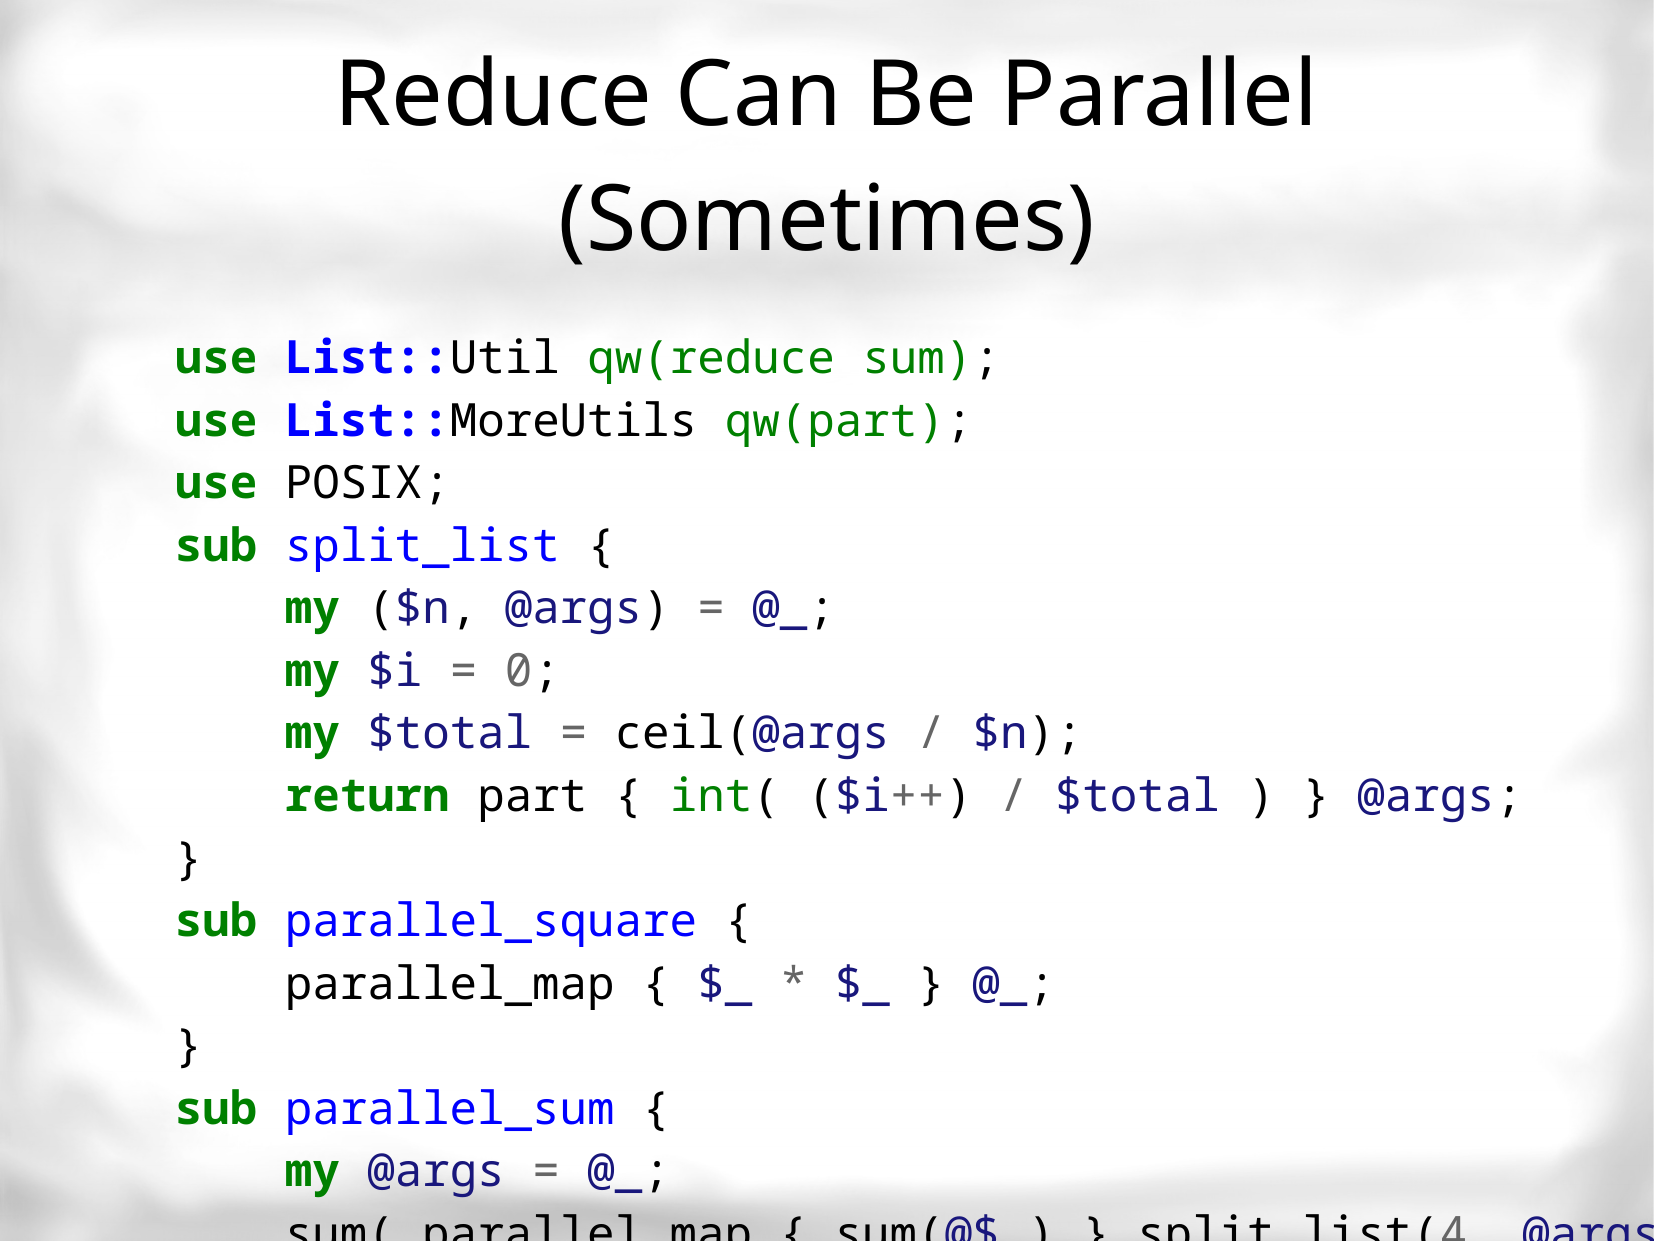

# Reduce Can Be Parallel (Sometimes)
use List::Util qw(reduce sum);
use List::MoreUtils qw(part);
use POSIX;
sub split_list {
 my ($n, @args) = @_;
 my $i = 0;
 my $total = ceil(@args / $n);
 return part { int( ($i++) / $total ) } @args;
}
sub parallel_square {
 parallel_map { $_ * $_ } @_;
}
sub parallel_sum {
 my @args = @_;
 sum( parallel_map { sum(@$_) } split_list(4, @args) );
}
my $sum = parallel_sum( parallel_square( 1 .. 100 ) );